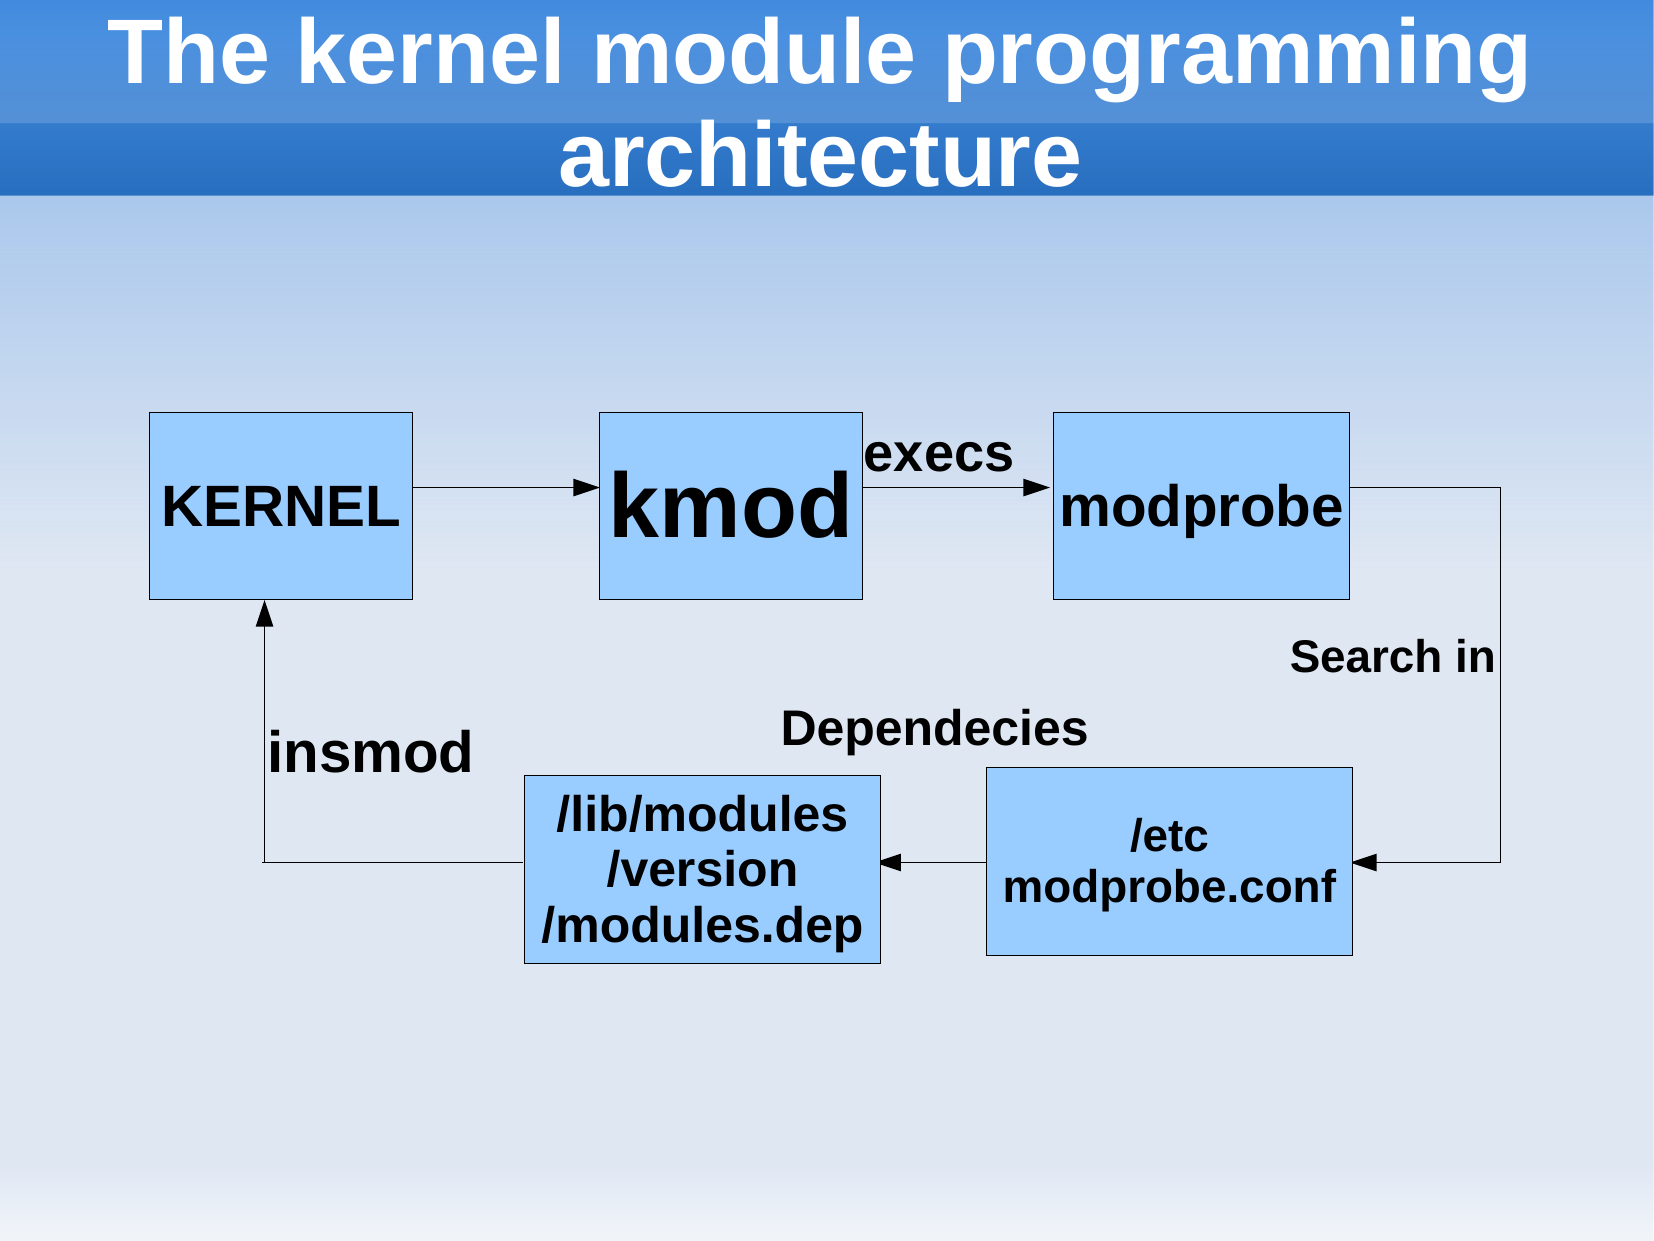

# The kernel module programming architecture
KERNEL
kmod
modprobe
execs
Search in
Dependecies
insmod
/etc
modprobe.conf
/lib/modules
/version
/modules.dep